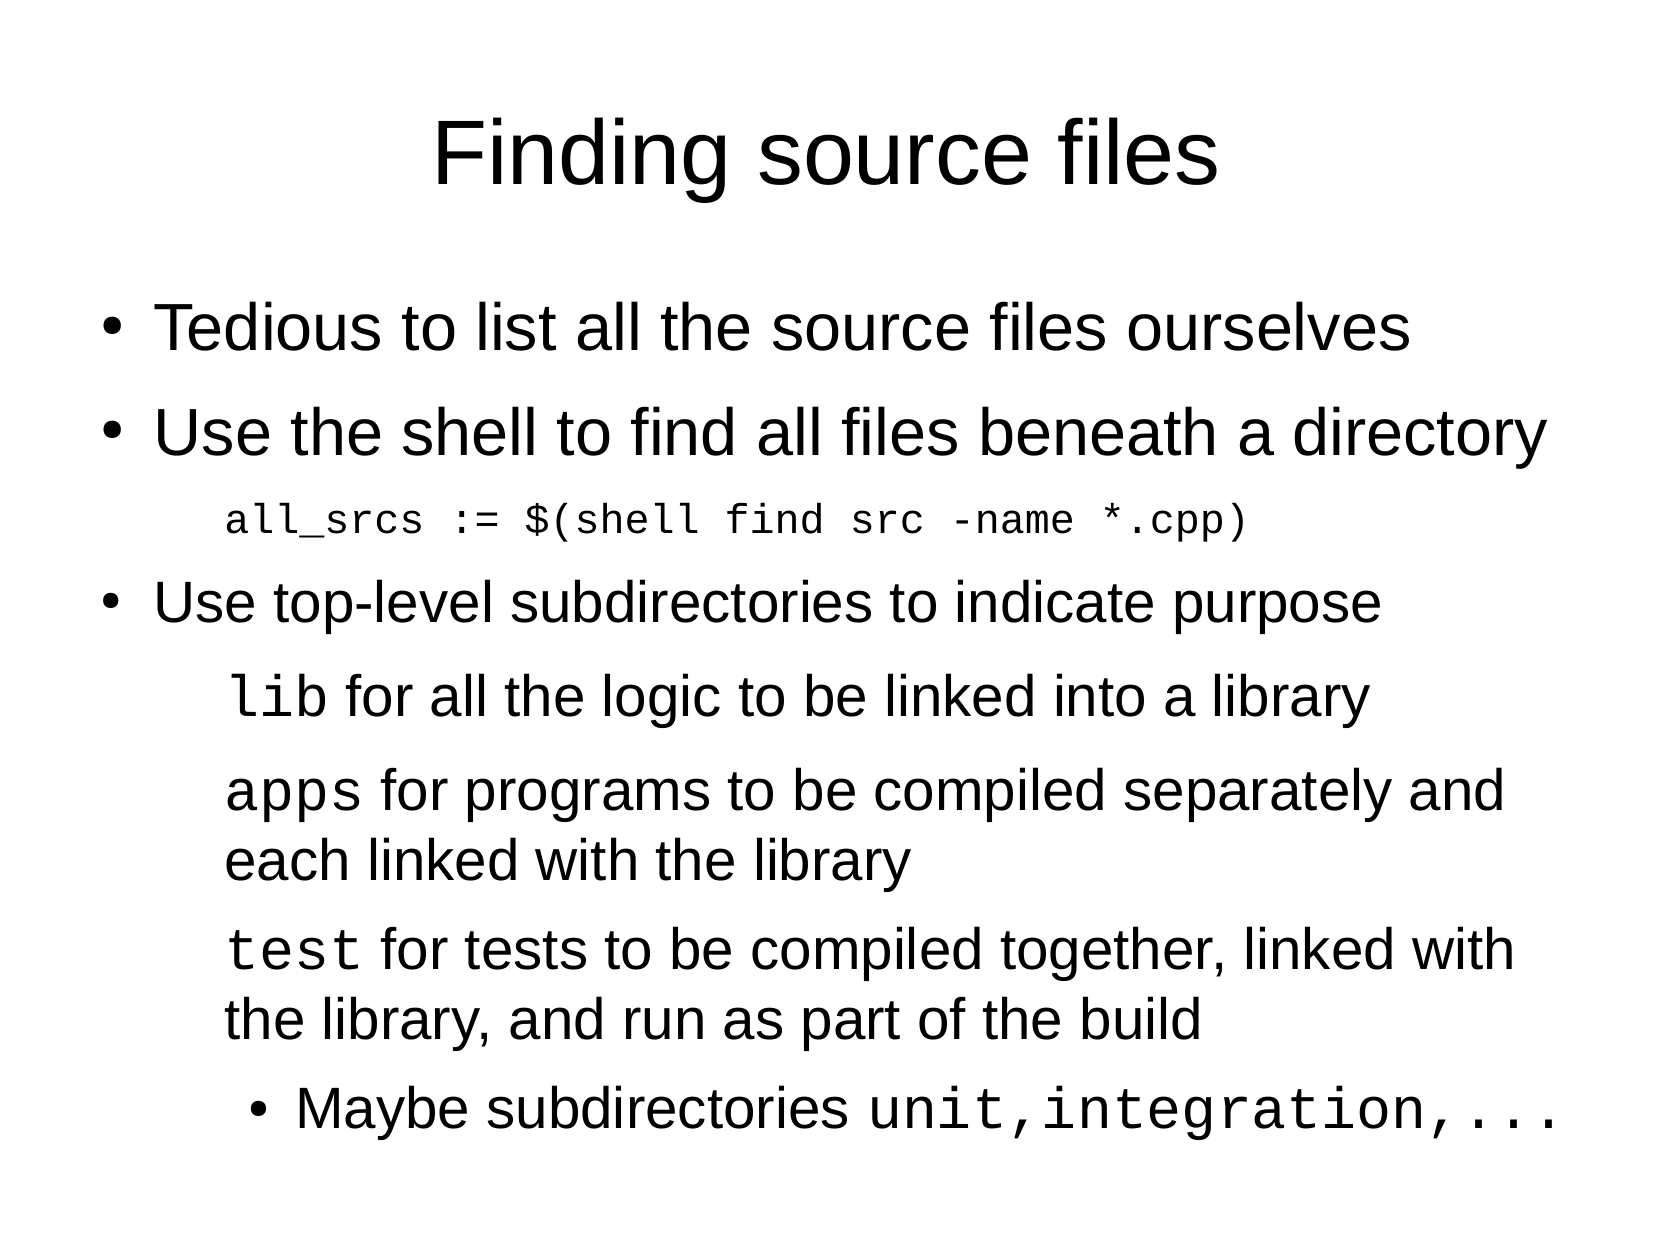

# Finding source files
Tedious to list all the source files ourselves
Use the shell to find all files beneath a directory
all_srcs := $(shell find src -name *.cpp)
Use top-level subdirectories to indicate purpose
lib for all the logic to be linked into a library
apps for programs to be compiled separately and each linked with the library
test for tests to be compiled together, linked with the library, and run as part of the build
Maybe subdirectories unit,integration,...